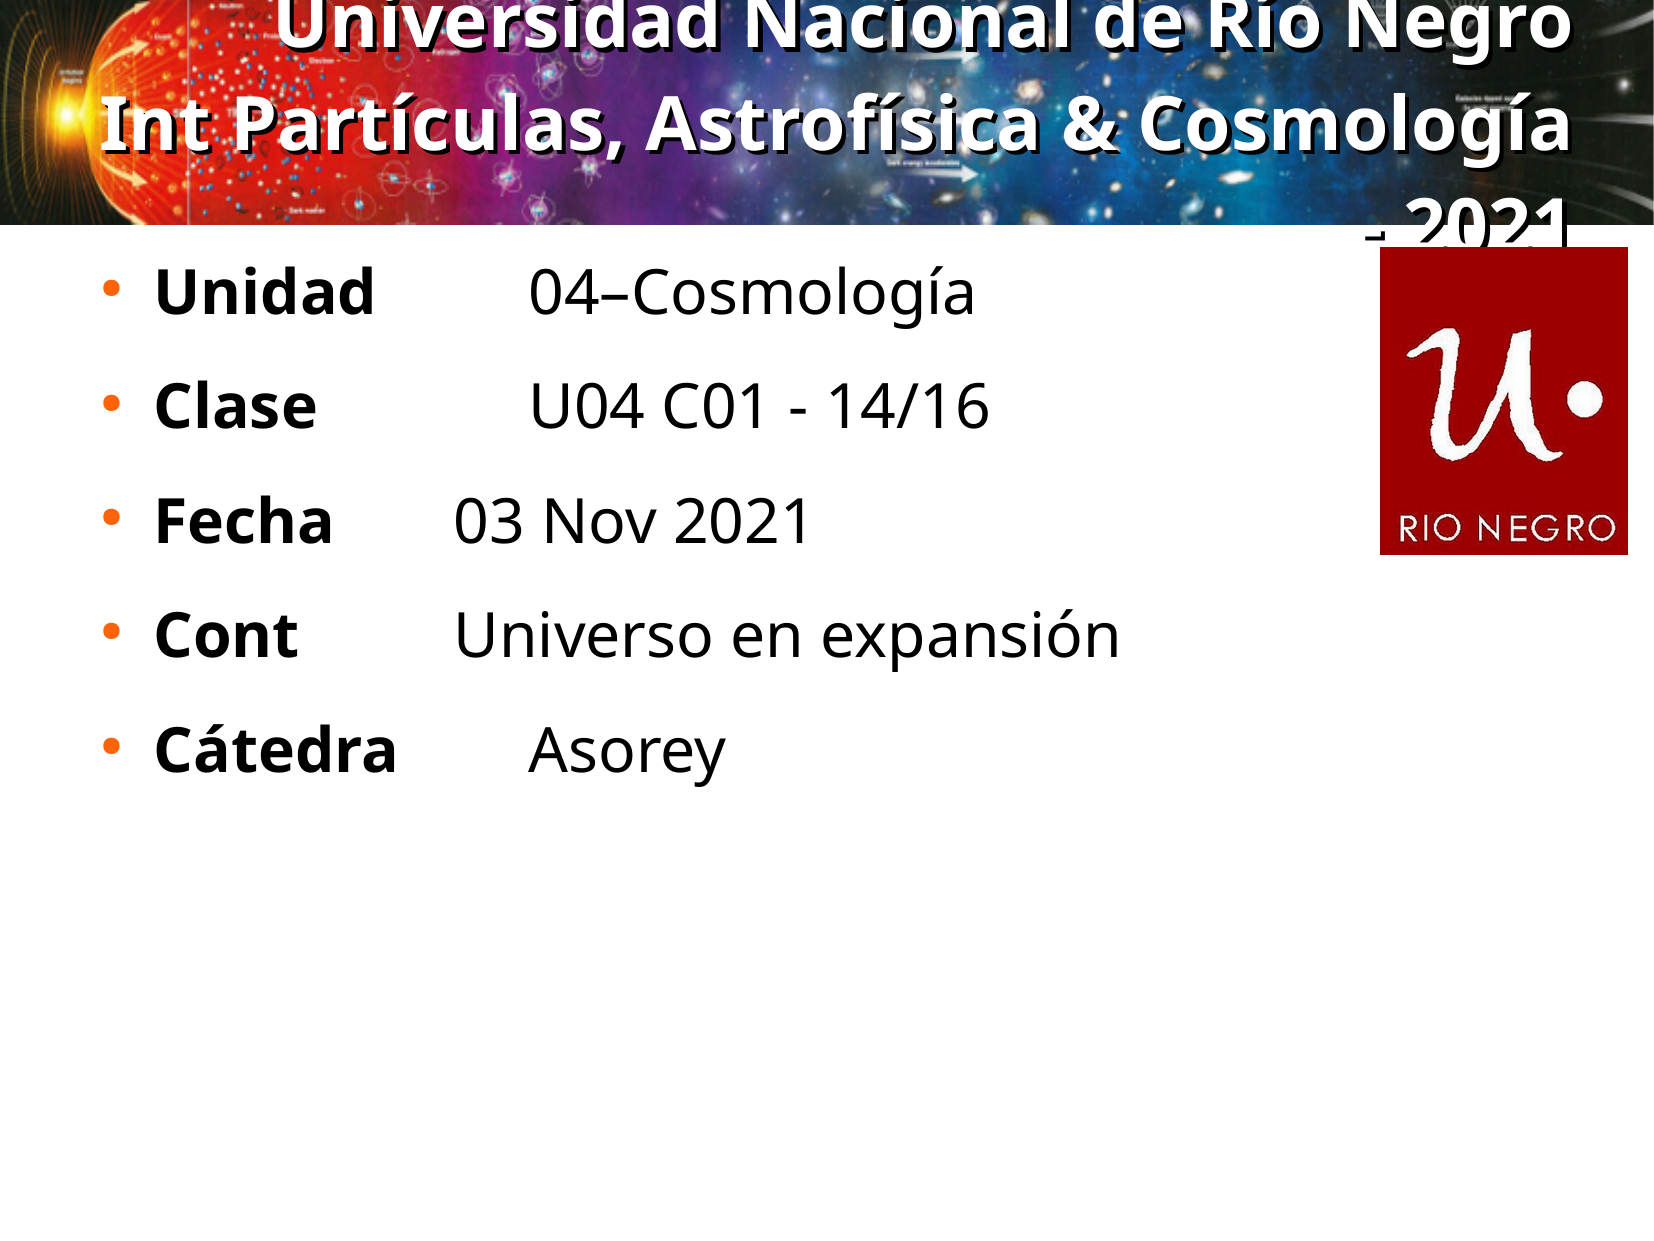

# Universidad Nacional de Río Negro Int Partículas, Astrofísica & Cosmología - 2021
Unidad 		04–Cosmología
Clase			U04 C01 - 14/16
Fecha		03 Nov 2021
Cont			Universo en expansión
Cátedra		Asorey